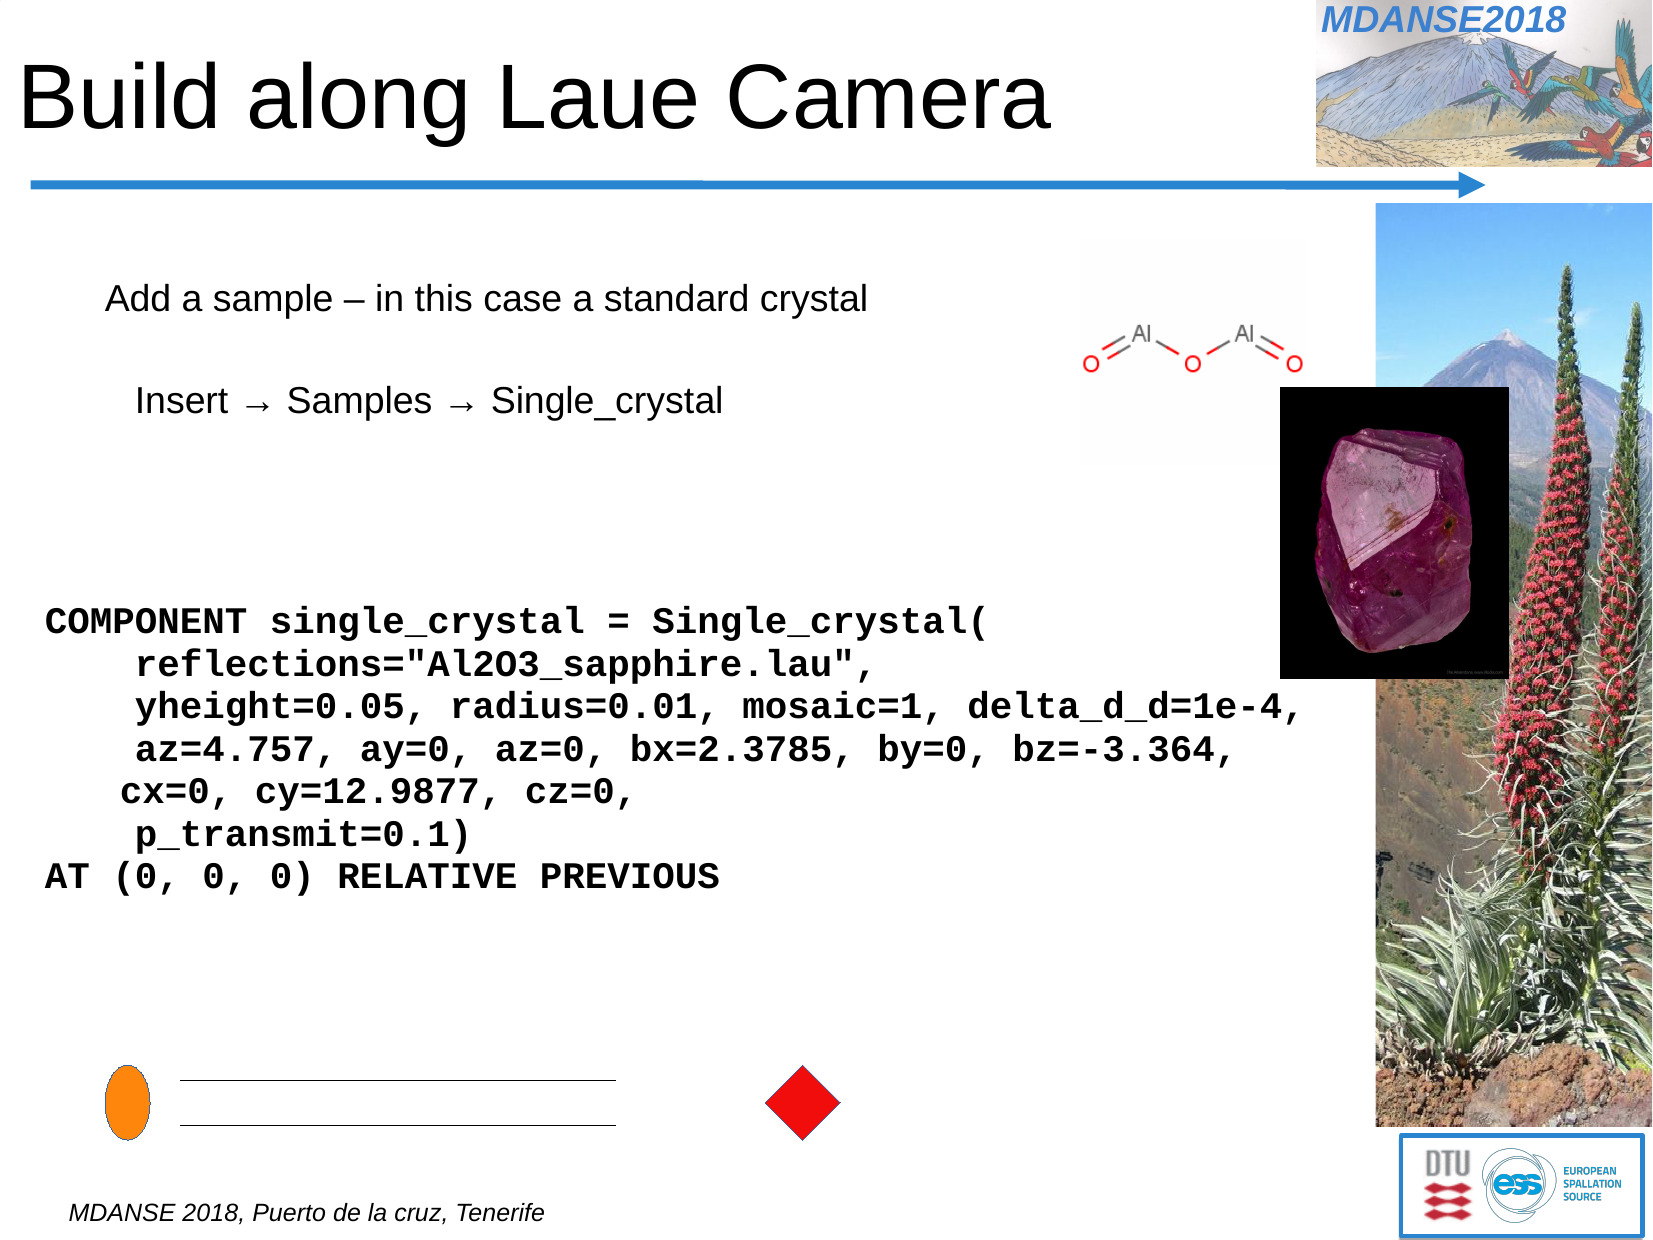

# Build along Laue Camera
Add a sample – in this case a standard crystal
Insert → Samples → Single_crystal
COMPONENT single_crystal = Single_crystal(
 reflections="Al2O3_sapphire.lau",
 yheight=0.05, radius=0.01, mosaic=1, delta_d_d=1e-4,
 az=4.757, ay=0, az=0, bx=2.3785, by=0, bz=-3.364,
	cx=0, cy=12.9877, cz=0,
 p_transmit=0.1)
AT (0, 0, 0) RELATIVE PREVIOUS